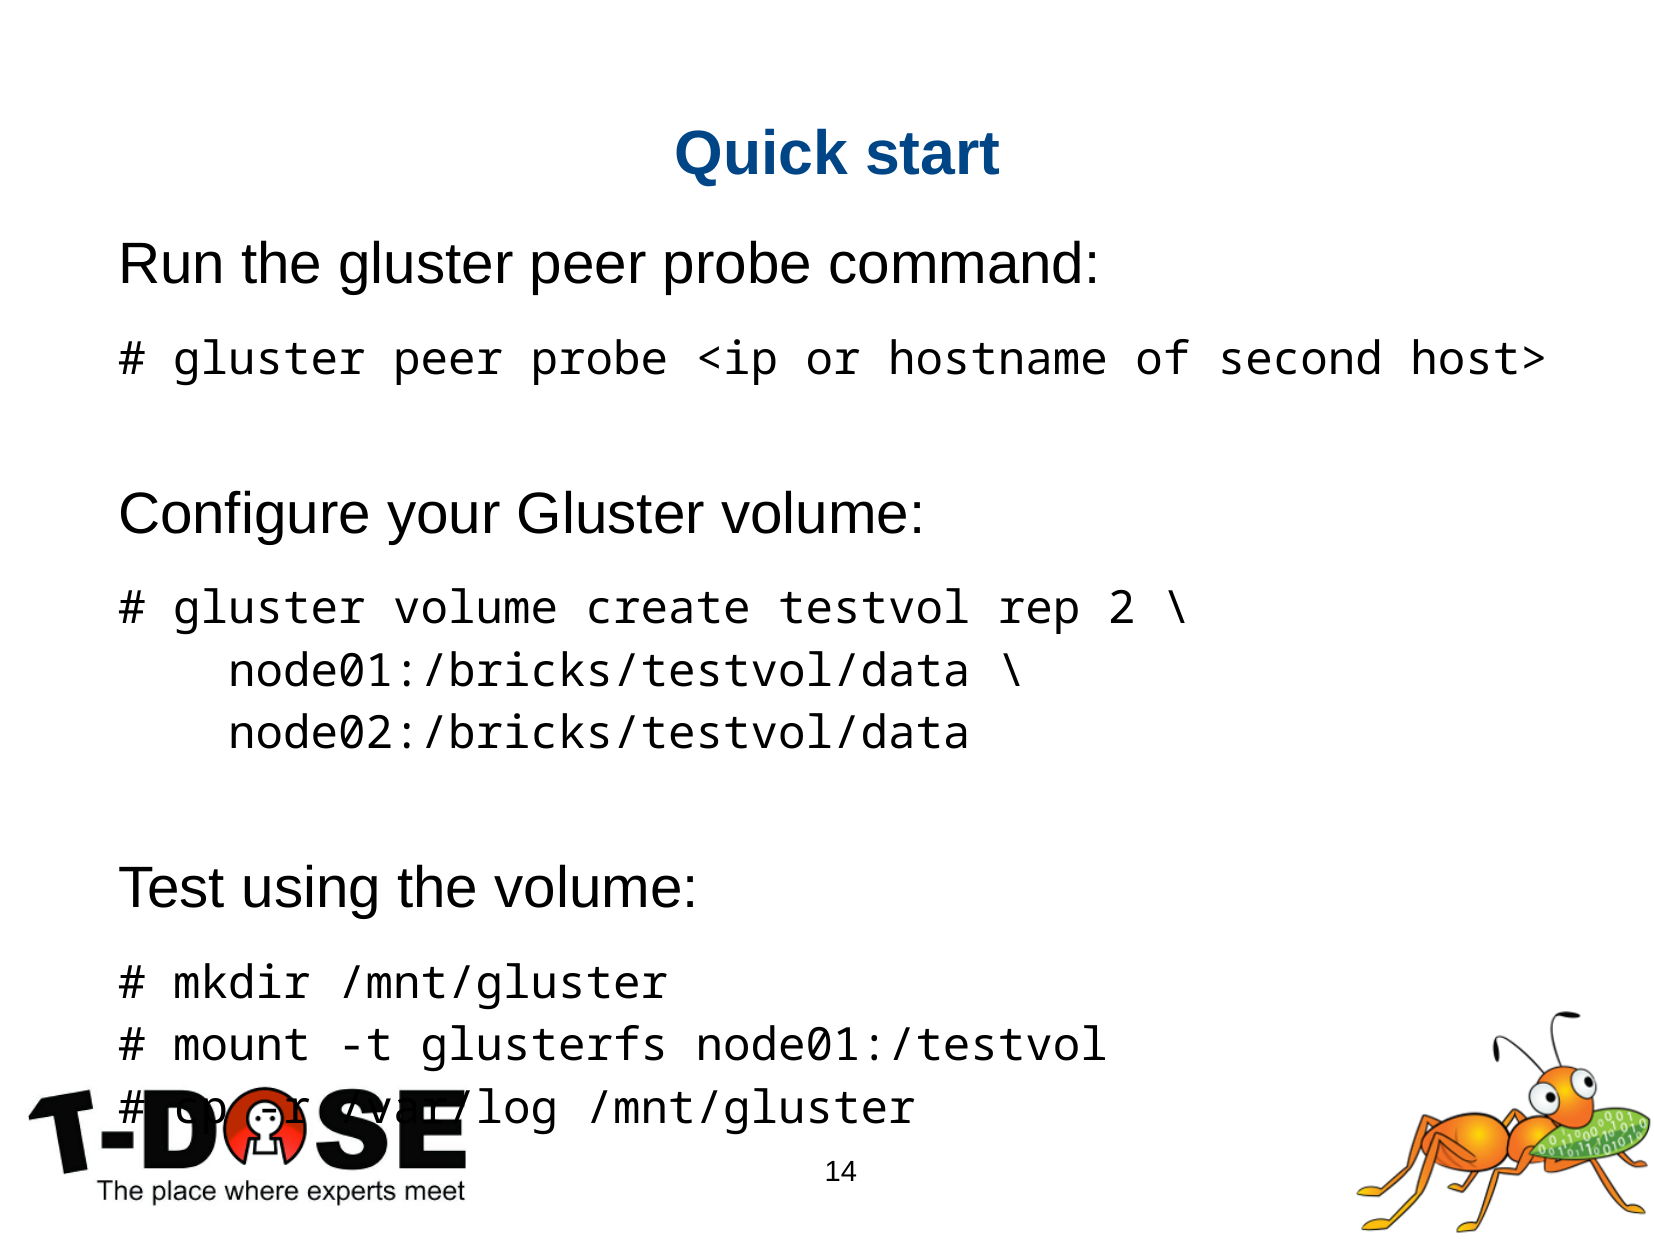

# Quick start
Run the gluster peer probe command:
# gluster peer probe <ip or hostname of second host>
Configure your Gluster volume:
# gluster volume create testvol rep 2 \ node01:/bricks/testvol/data \ node02:/bricks/testvol/data
Test using the volume:
# mkdir /mnt/gluster # mount -t glusterfs node01:/testvol # cp -r /var/log /mnt/gluster
14